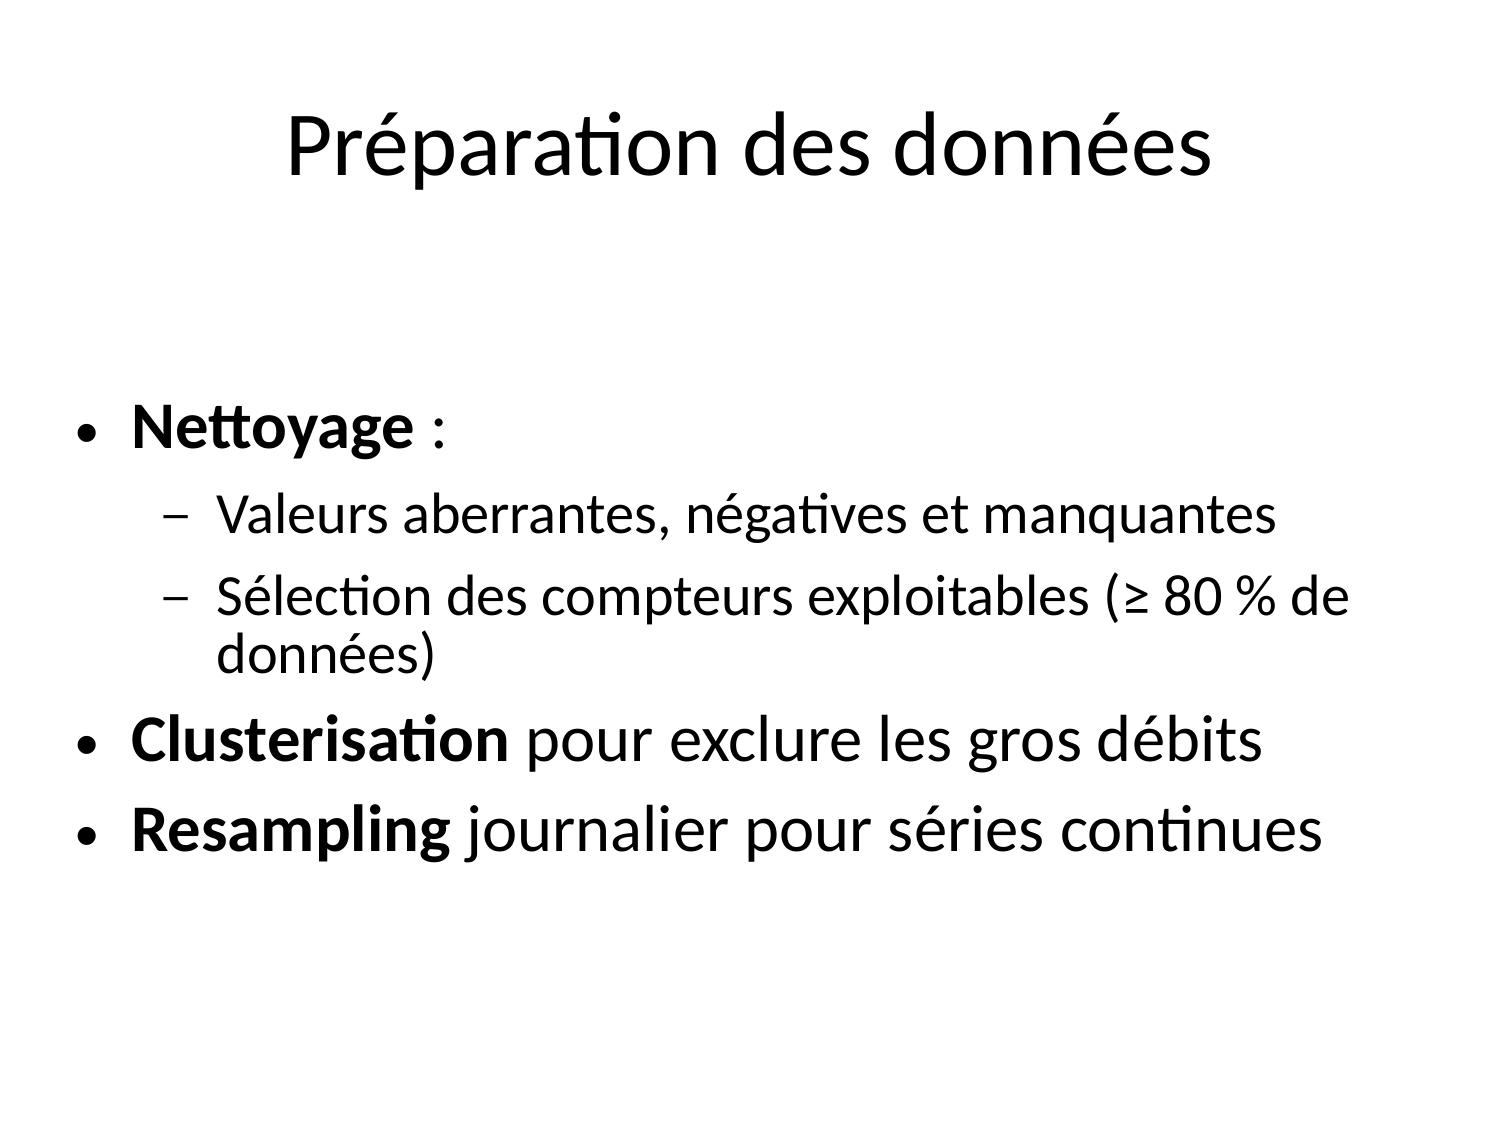

# Préparation des données
Nettoyage :
Valeurs aberrantes, négatives et manquantes
Sélection des compteurs exploitables (≥ 80 % de données)
Clusterisation pour exclure les gros débits
Resampling journalier pour séries continues